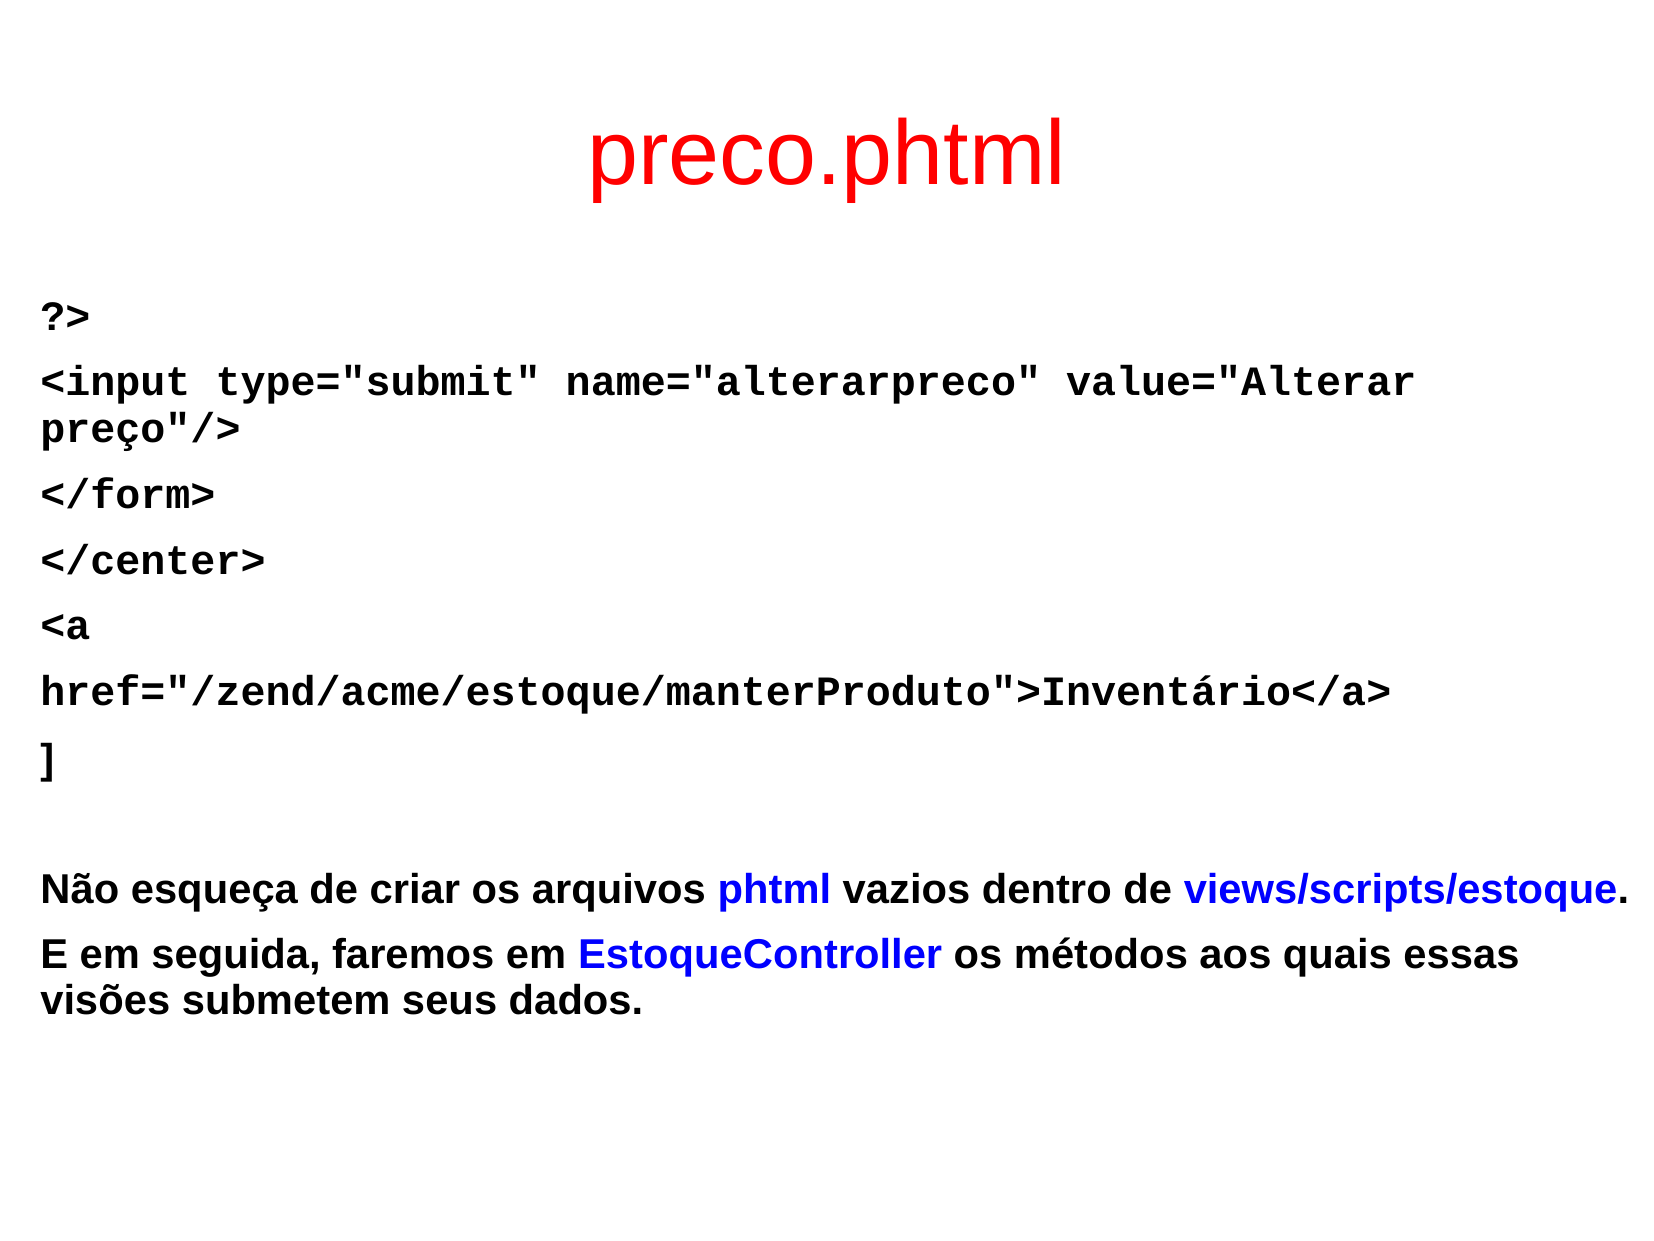

# preco.phtml
?>
<input type="submit" name="alterarpreco" value="Alterar preço"/>
</form>
</center>
<a
href="/zend/acme/estoque/manterProduto">Inventário</a>
]
Não esqueça de criar os arquivos phtml vazios dentro de views/scripts/estoque.
E em seguida, faremos em EstoqueController os métodos aos quais essas visões submetem seus dados.